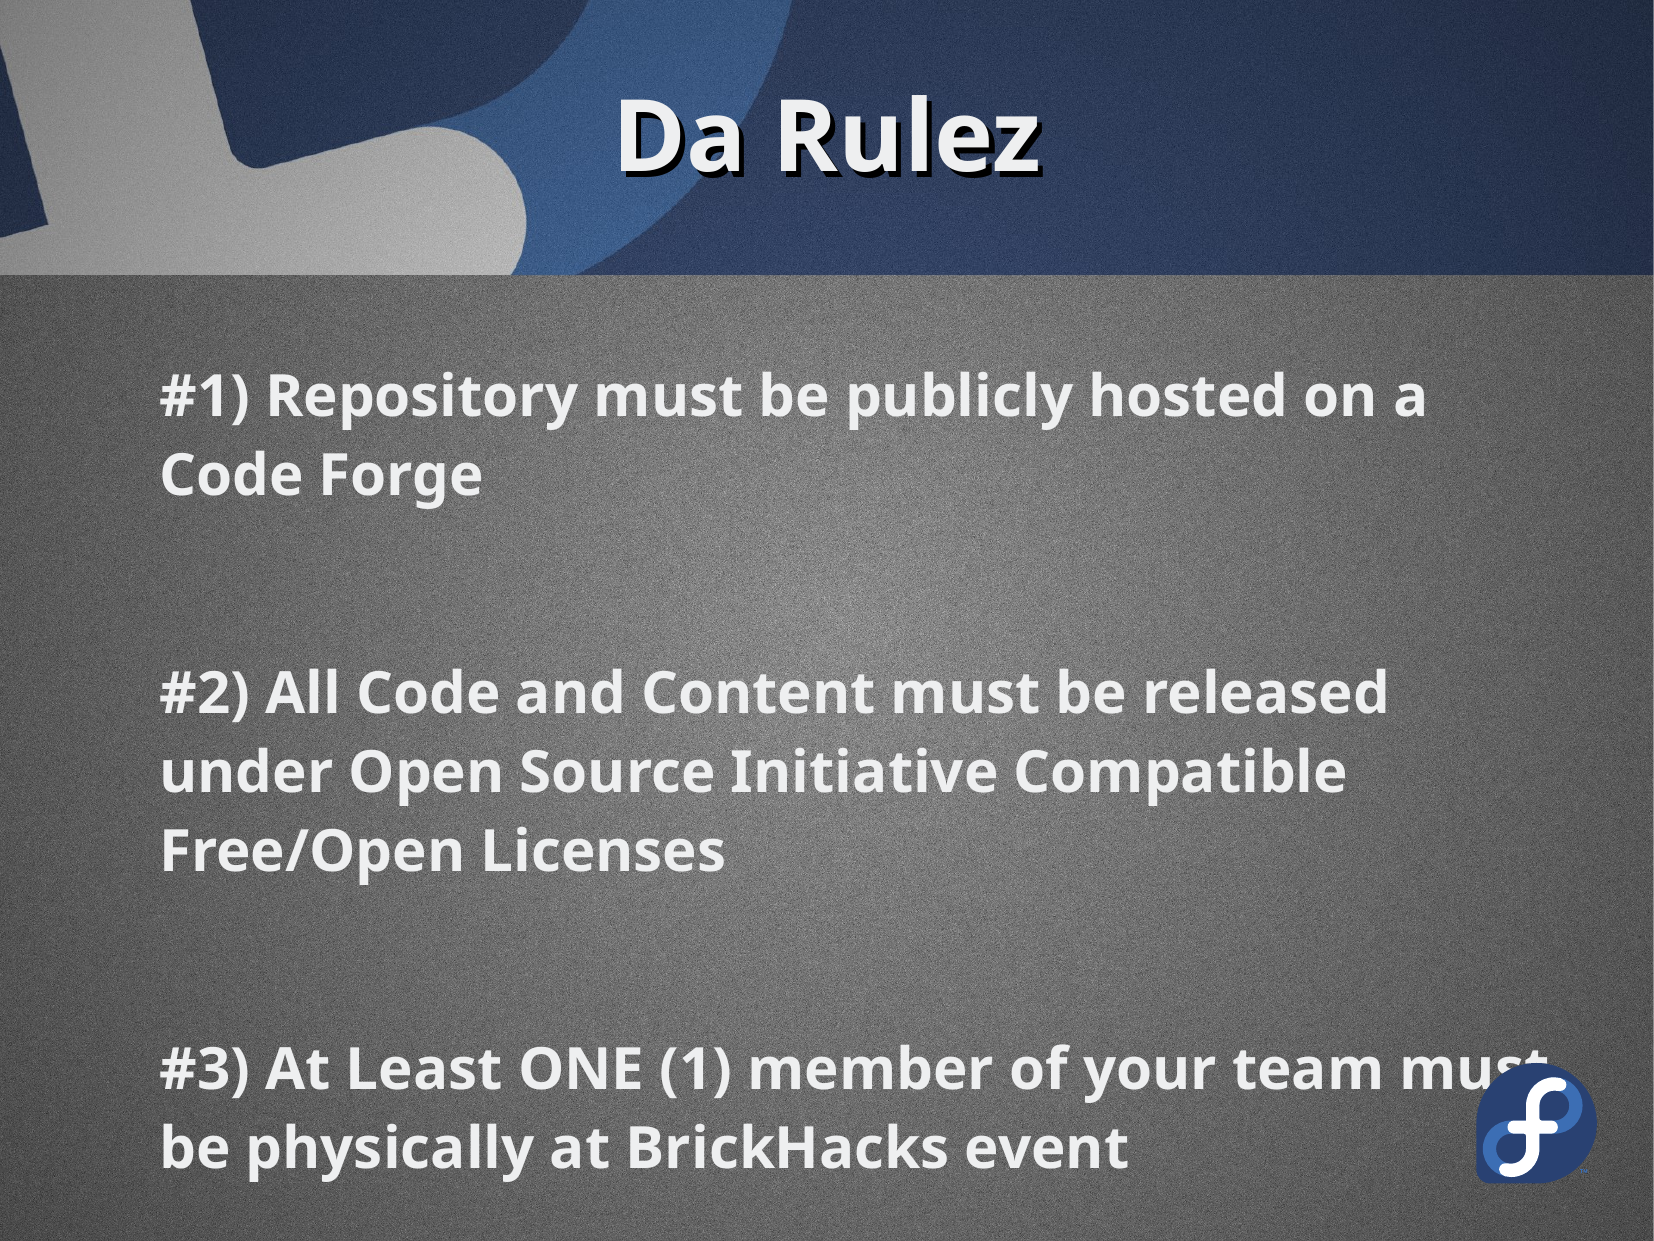

# Da Rulez
#1) Repository must be publicly hosted on a Code Forge
#2) All Code and Content must be released under Open Source Initiative Compatible Free/Open Licenses
#3) At Least ONE (1) member of your team must be physically at BrickHacks event